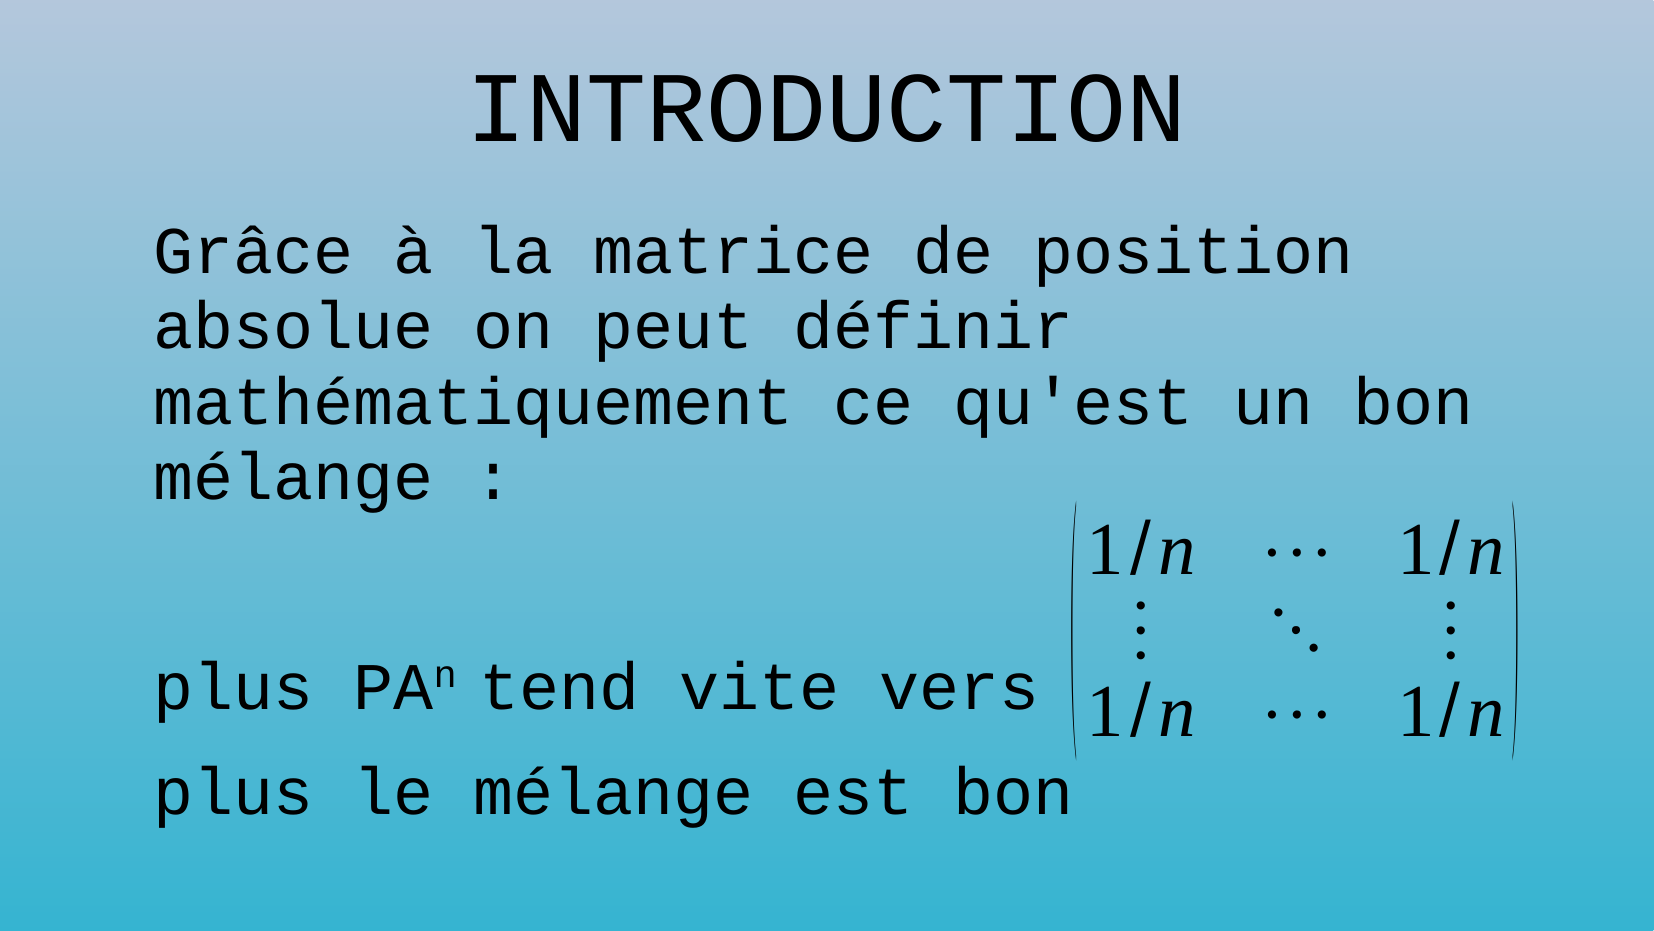

# INTRODUCTION
Grâce à la matrice de position absolue on peut définir mathématiquement ce qu'est un bon mélange :
plus PAn tend vite vers
plus le mélange est bon